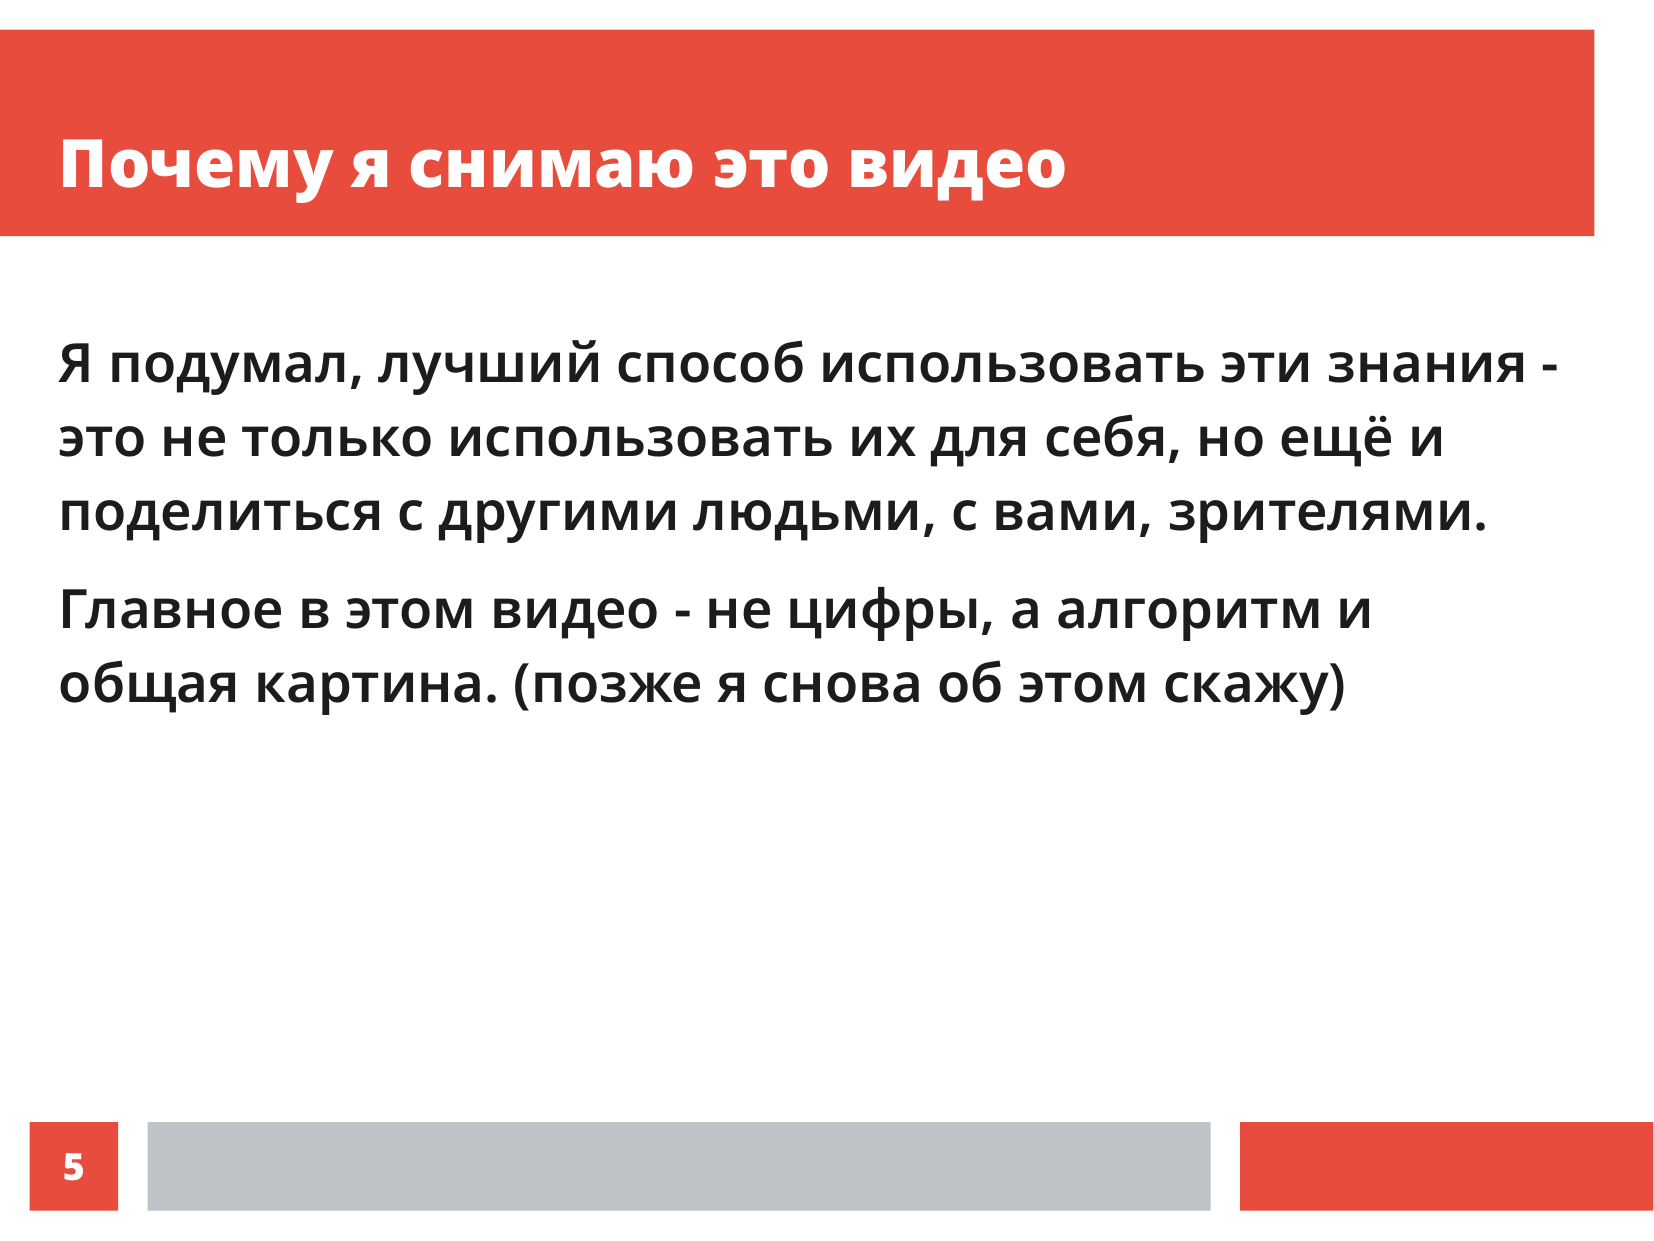

# Почему я снимаю это видео
Я подумал, лучший способ использовать эти знания - это не только использовать их для себя, но ещё и поделиться с другими людьми, с вами, зрителями.
Главное в этом видео - не цифры, а алгоритм и общая картина. (позже я снова об этом скажу)
5